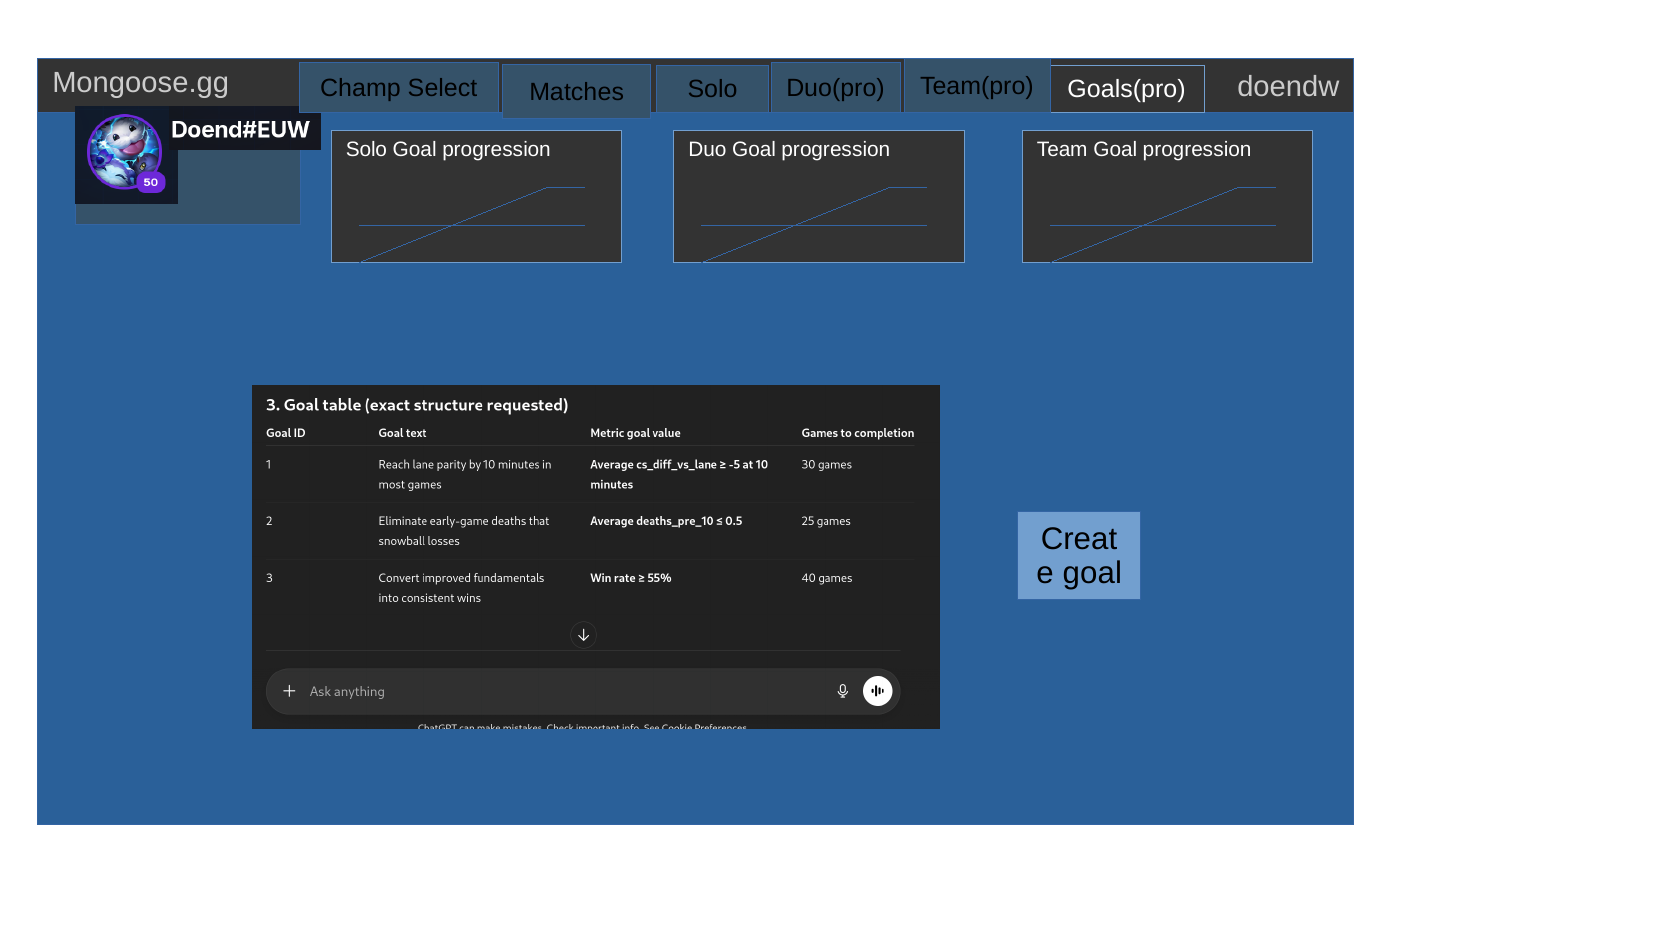

Mongoose.gg
Team(pro)
Champ Select
Duo(pro)
doendw
Matches
Solo
Goals(pro)
Solo Goal progression
Duo Goal progression
Team Goal progression
Create goal